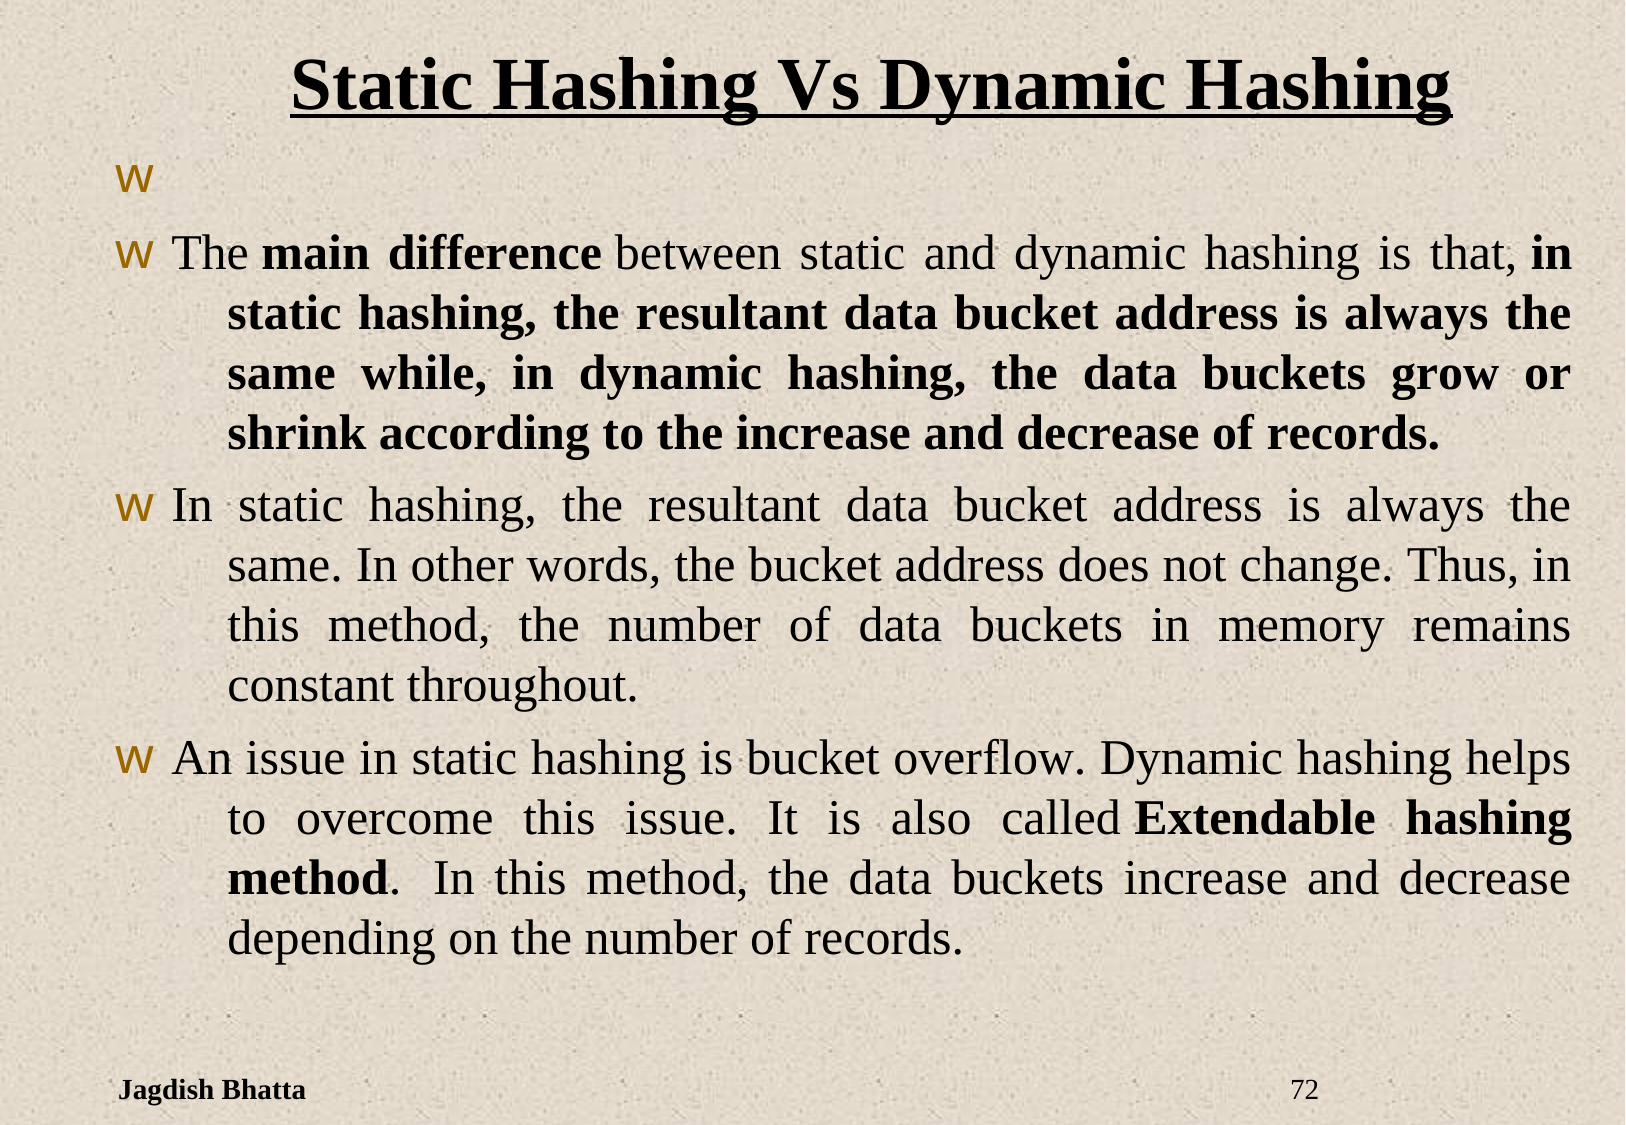

# Static Hashing Vs Dynamic Hashing
The main difference between static and dynamic hashing is that, in static hashing, the resultant data bucket address is always the same while, in dynamic hashing, the data buckets grow or shrink according to the increase and decrease of records.
In static hashing, the resultant data bucket address is always the same. In other words, the bucket address does not change. Thus, in this method, the number of data buckets in memory remains constant throughout.
An issue in static hashing is bucket overflow. Dynamic hashing helps to overcome this issue. It is also called Extendable hashing method.  In this method, the data buckets increase and decrease depending on the number of records.
Jagdish Bhatta
71